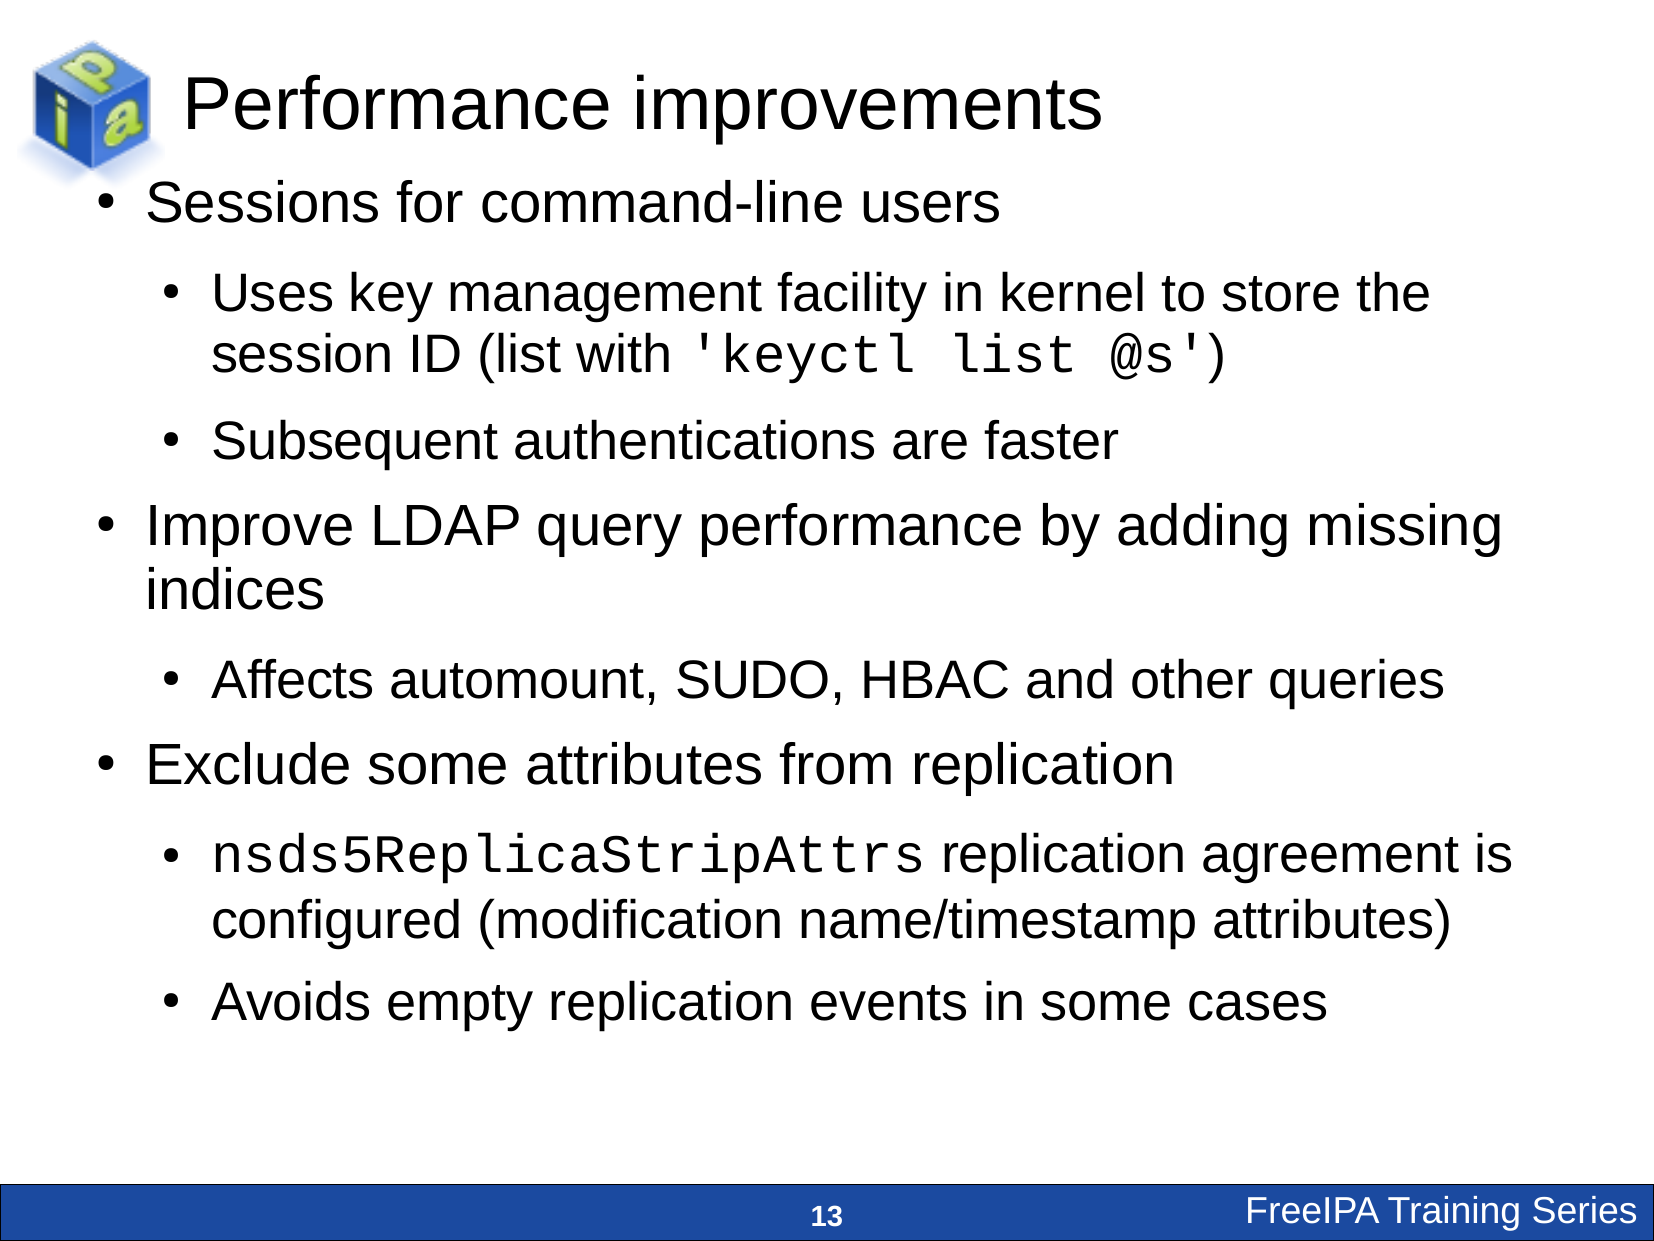

# Performance improvements
Sessions for command-line users
Uses key management facility in kernel to store the session ID (list with 'keyctl list @s')
Subsequent authentications are faster
Improve LDAP query performance by adding missing indices
Affects automount, SUDO, HBAC and other queries
Exclude some attributes from replication
nsds5ReplicaStripAttrs replication agreement is configured (modification name/timestamp attributes)
Avoids empty replication events in some cases
13